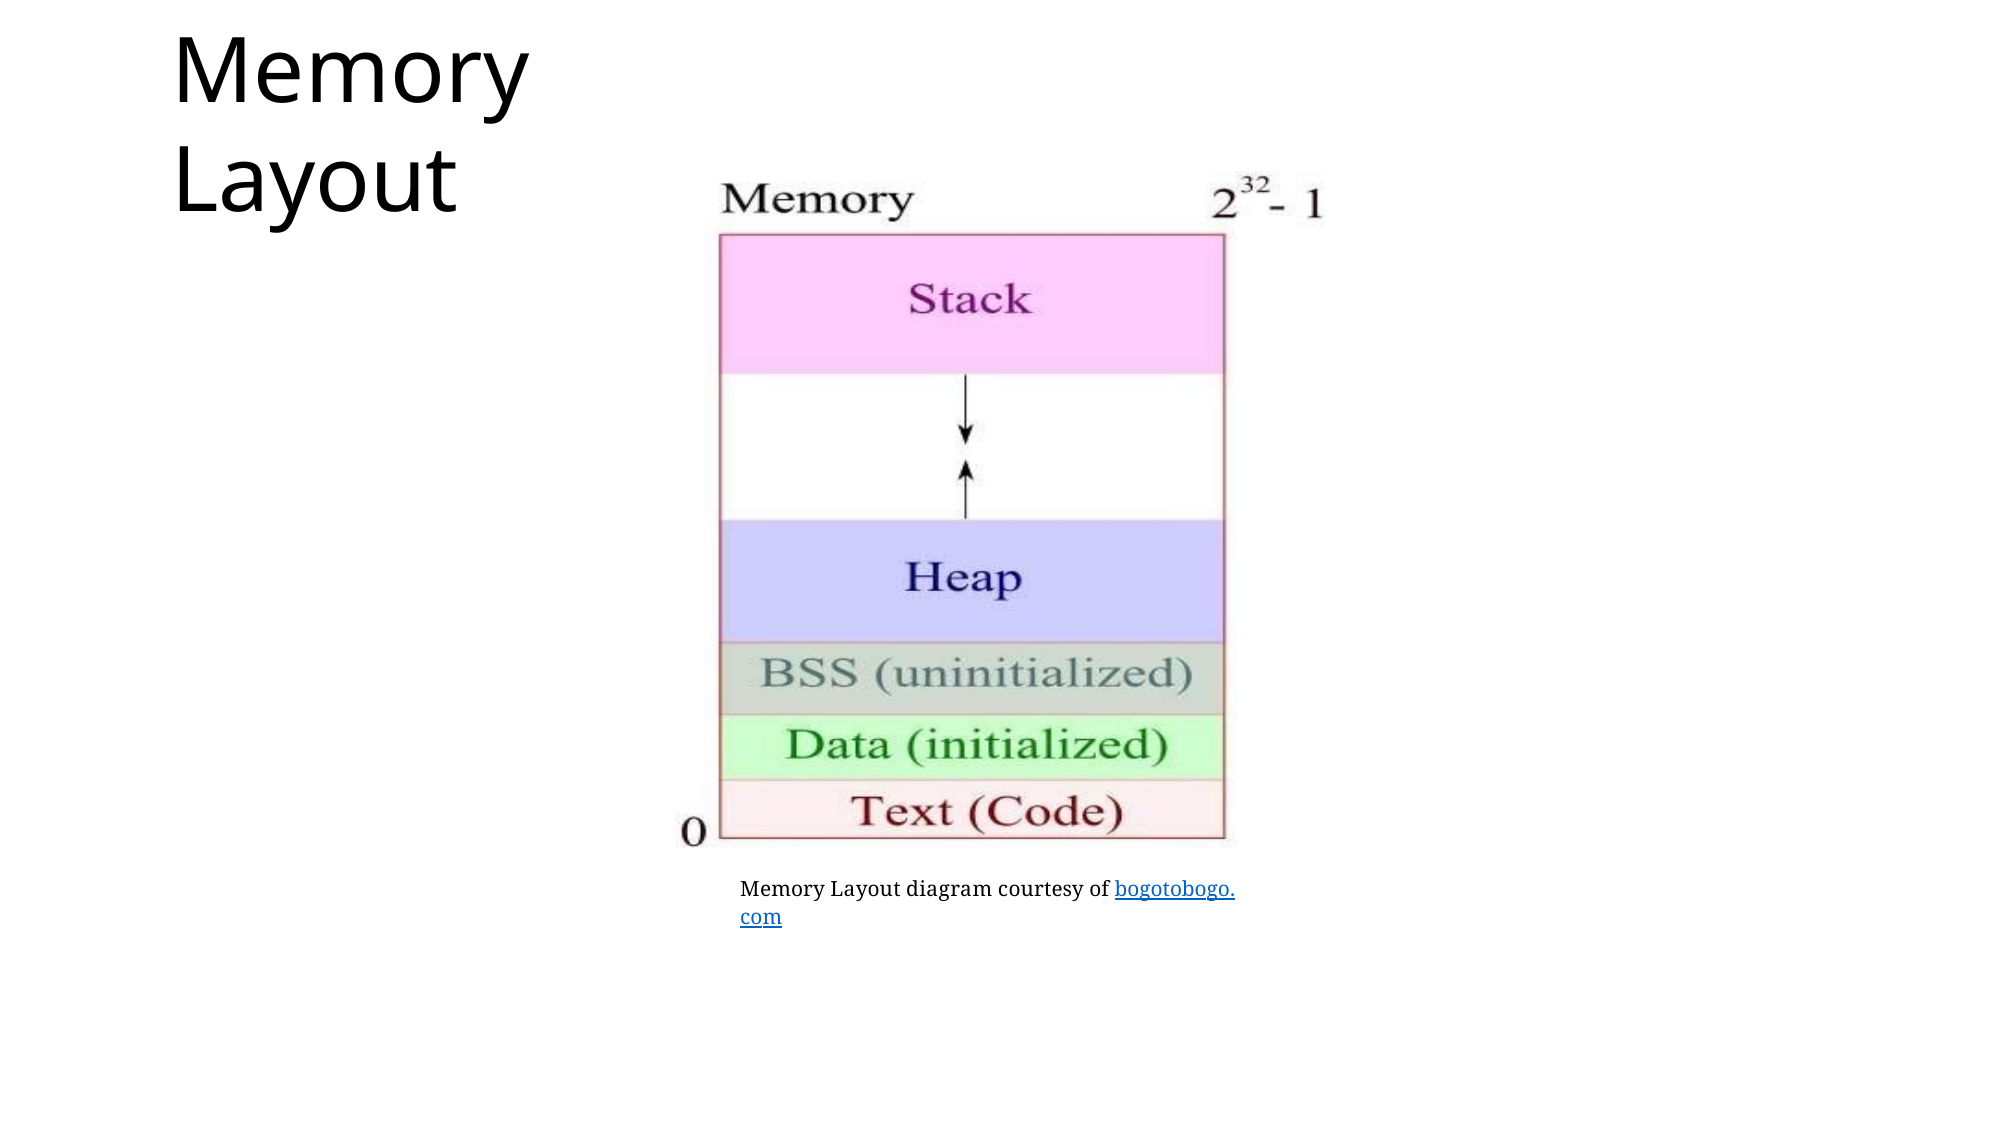

# Memory Layout
Memory Layout diagram courtesy of bogotobogo.com